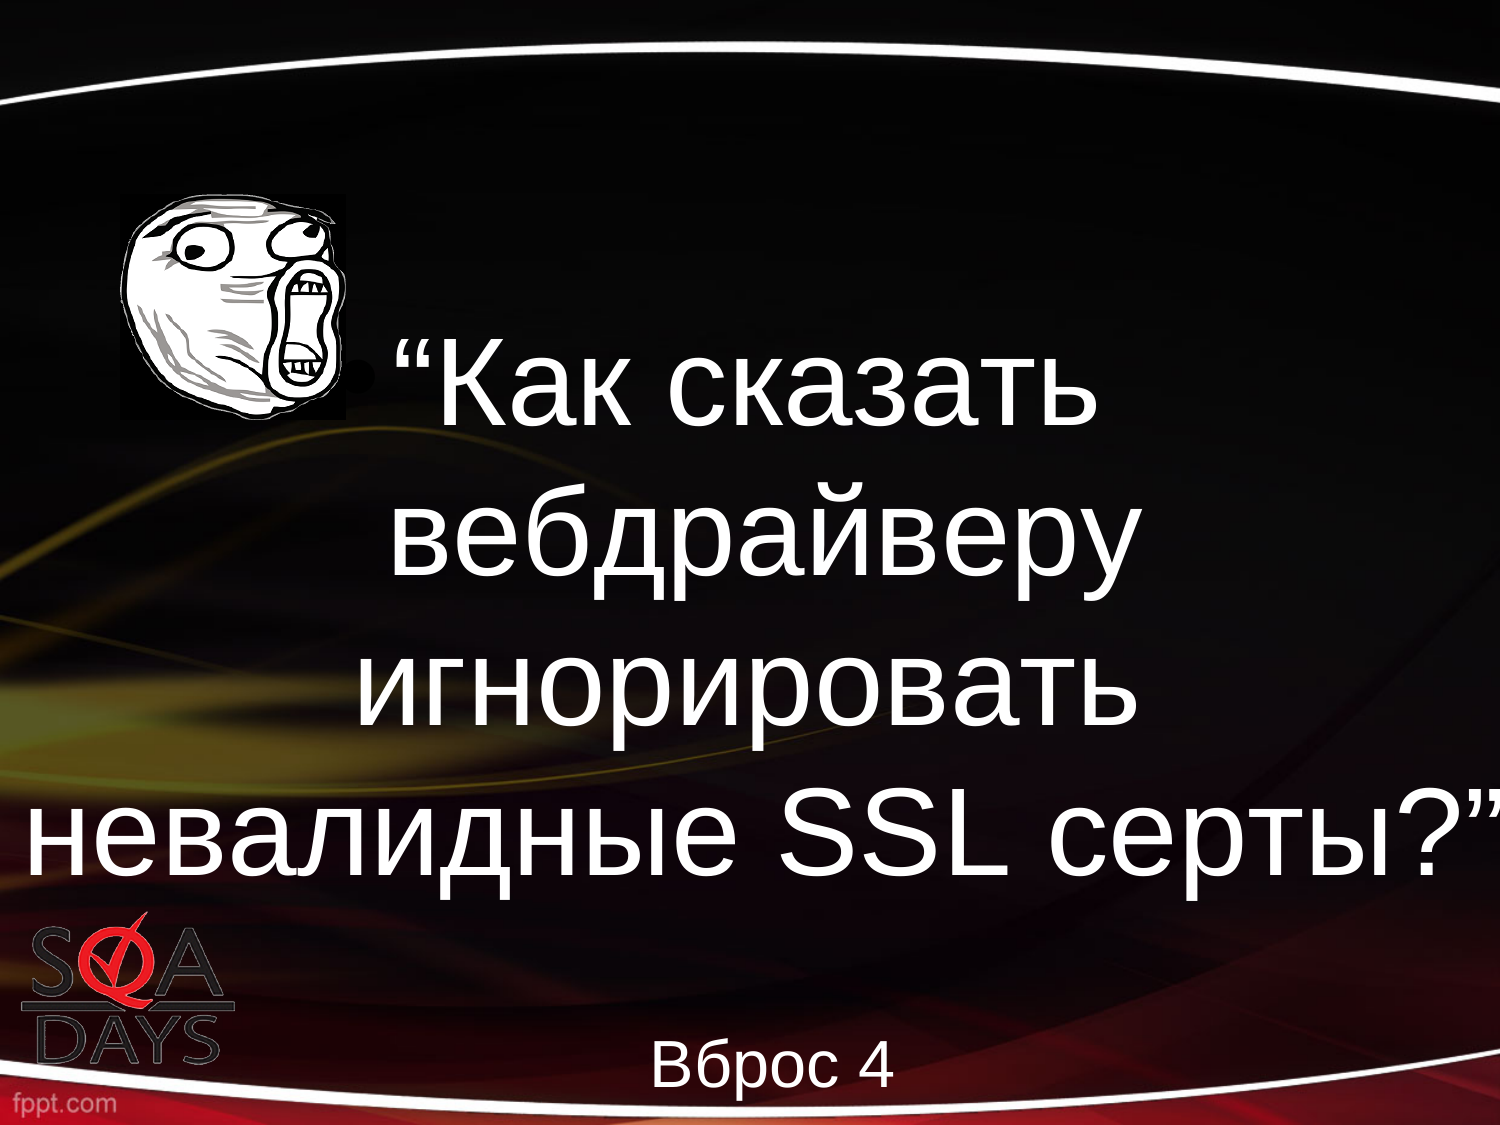

“Как сказать
вебдрайверу
игнорировать
невалидные SSL серты?”
# Вброс 4